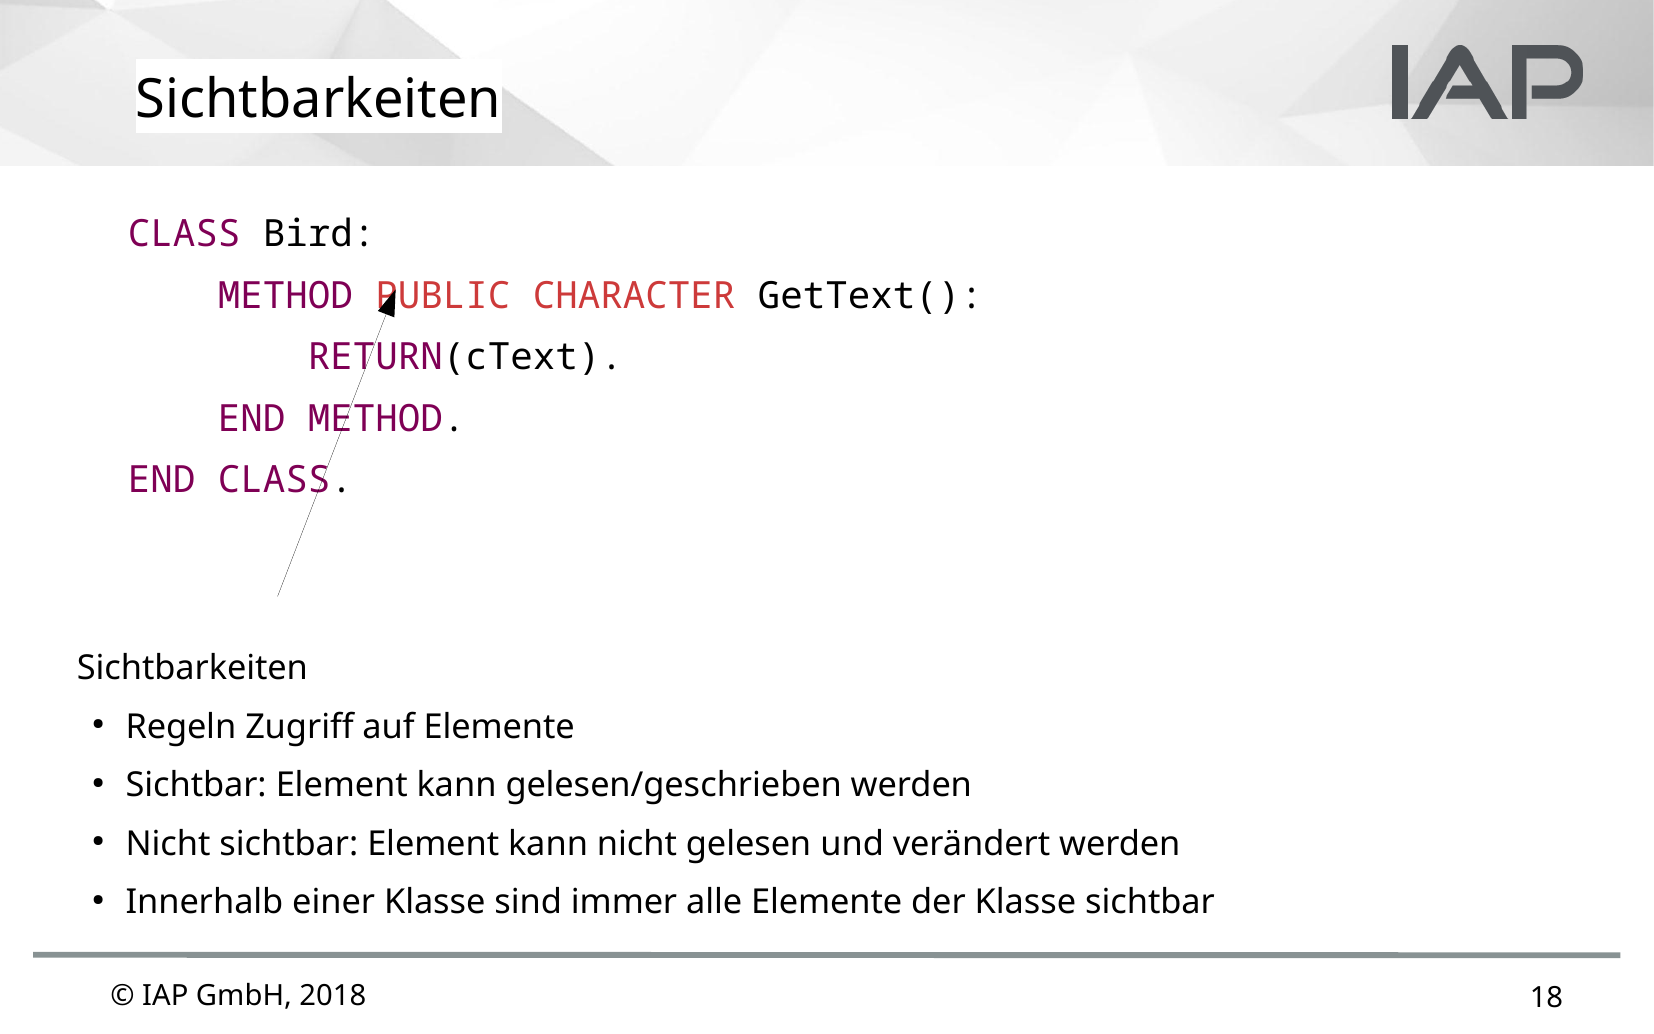

# Sichtbarkeiten
CLASS Bird:
 METHOD PUBLIC CHARACTER GetText():
 RETURN(cText).
 END METHOD.
END CLASS.
Sichtbarkeiten
Regeln Zugriff auf Elemente
Sichtbar: Element kann gelesen/geschrieben werden
Nicht sichtbar: Element kann nicht gelesen und verändert werden
Innerhalb einer Klasse sind immer alle Elemente der Klasse sichtbar
© IAP GmbH, 2018
18